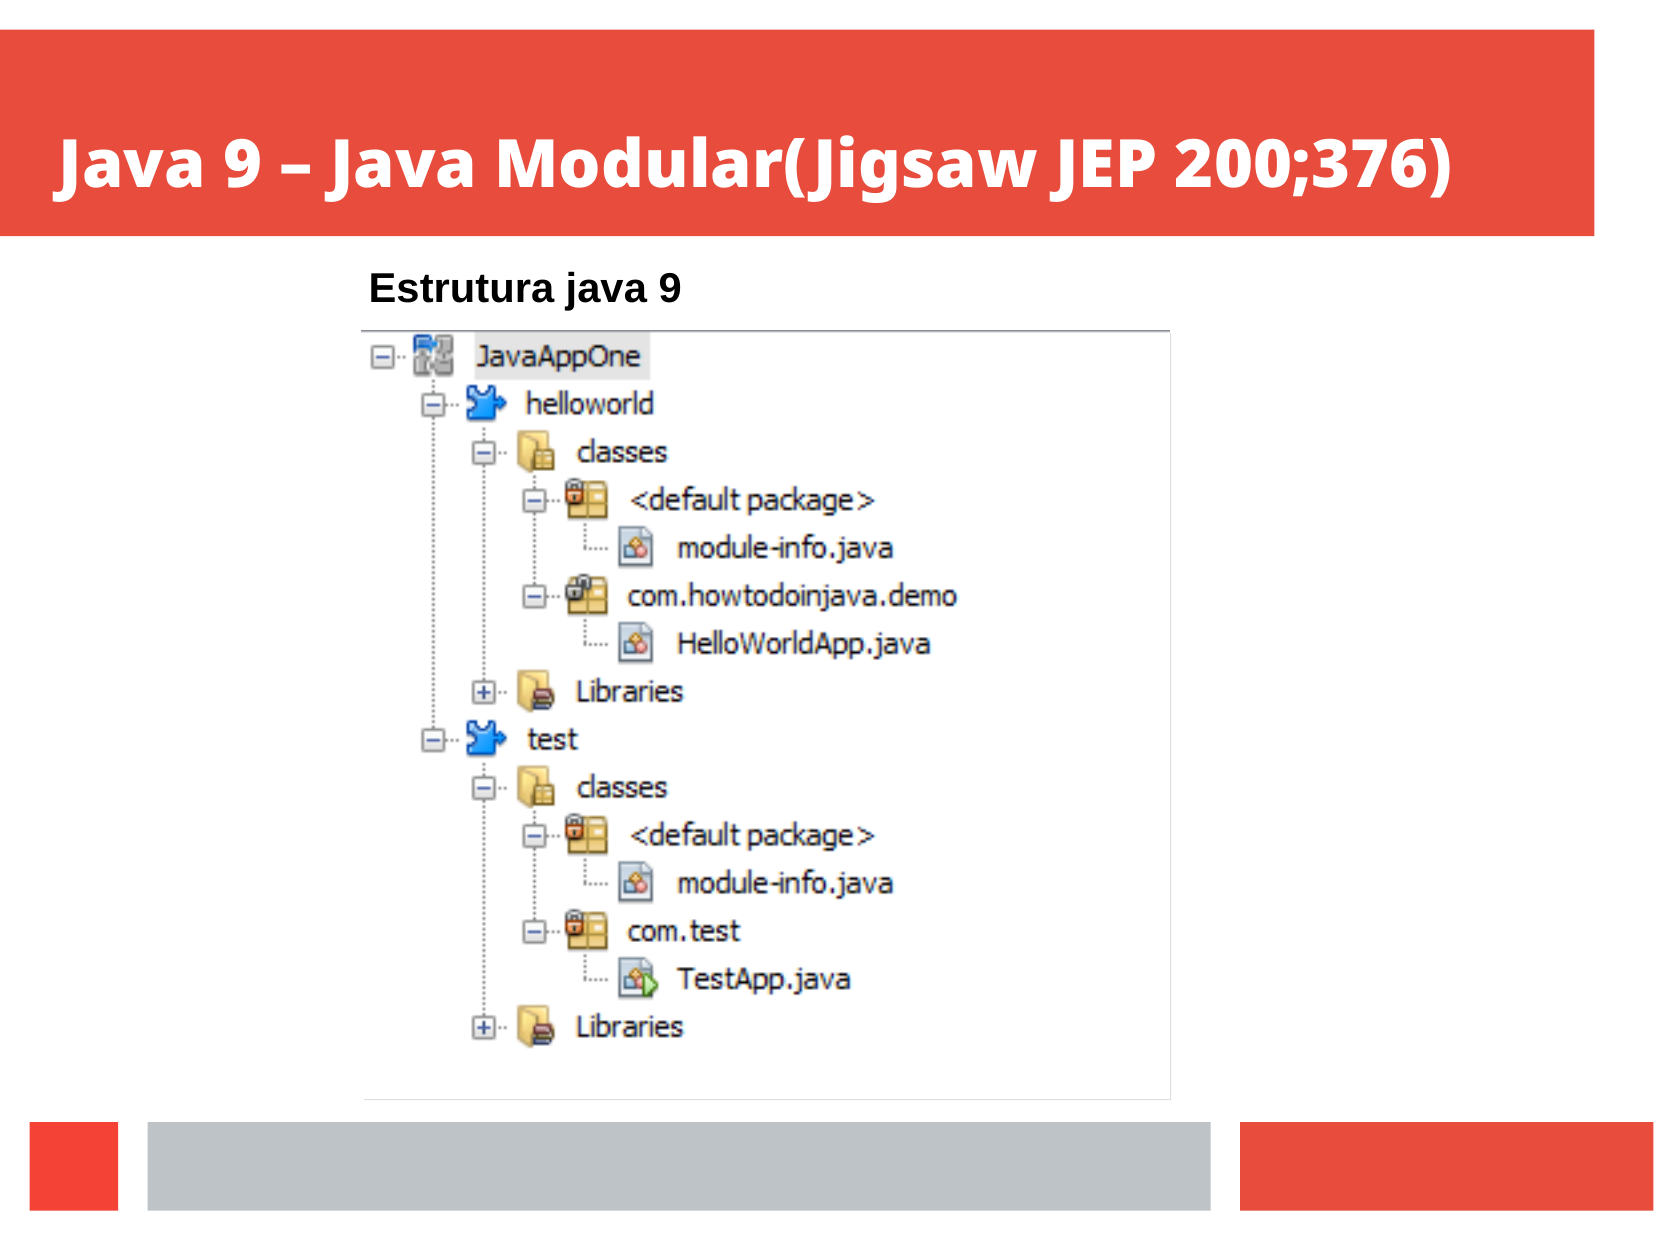

# Java 9 – Java Modular(Jigsaw JEP 200;376)
Estrutura java 9